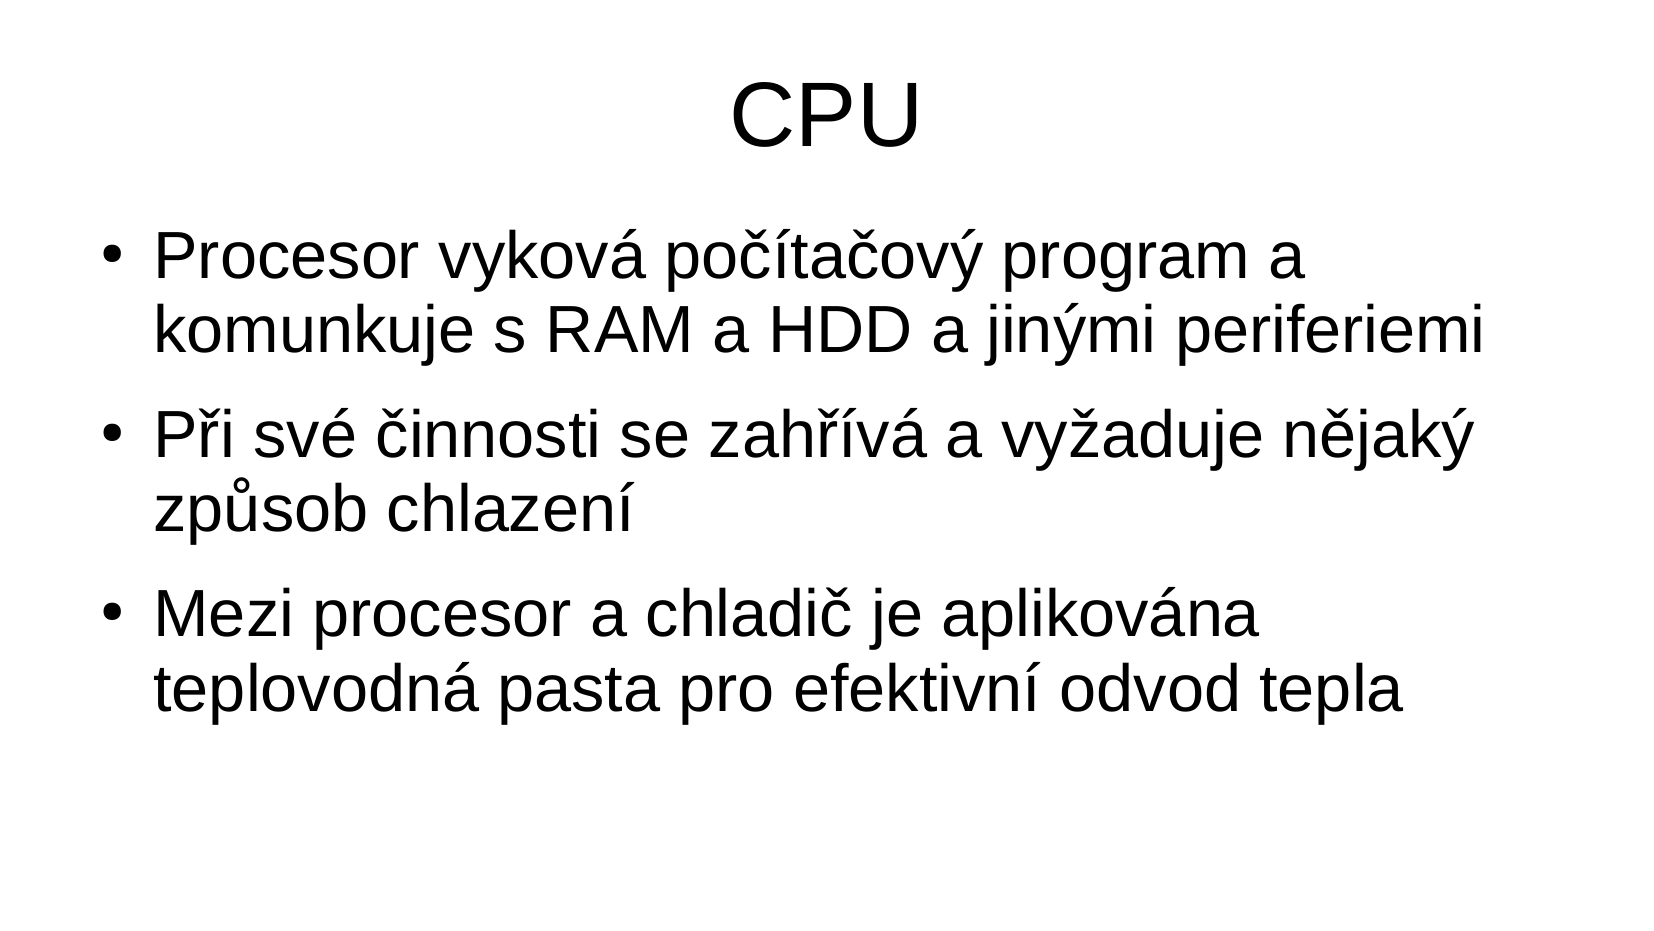

# CPU
Procesor vyková počítačový program a komunkuje s RAM a HDD a jinými periferiemi
Při své činnosti se zahřívá a vyžaduje nějaký způsob chlazení
Mezi procesor a chladič je aplikována teplovodná pasta pro efektivní odvod tepla